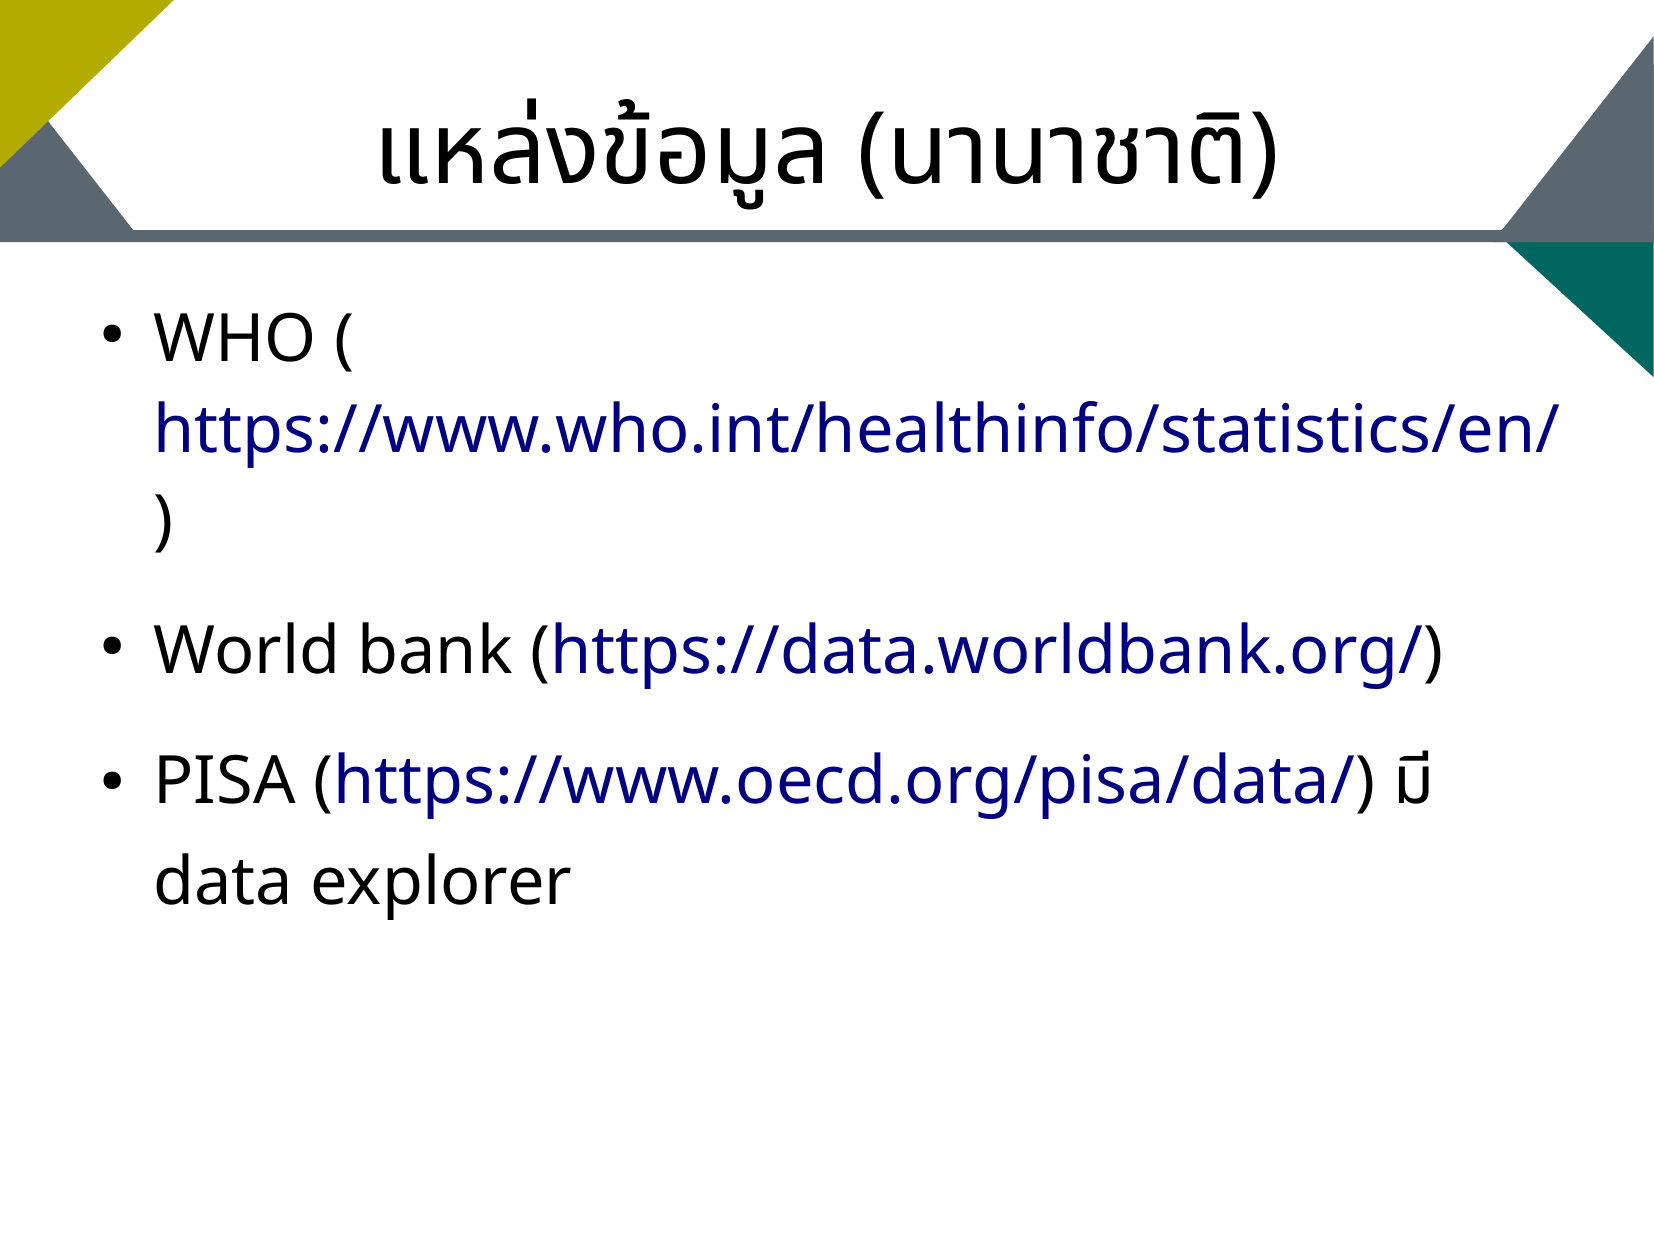

# แหล่งข้อมูล (นานาชาติ)
WHO (https://www.who.int/healthinfo/statistics/en/)
World bank (https://data.worldbank.org/)
PISA (https://www.oecd.org/pisa/data/) มี data explorer